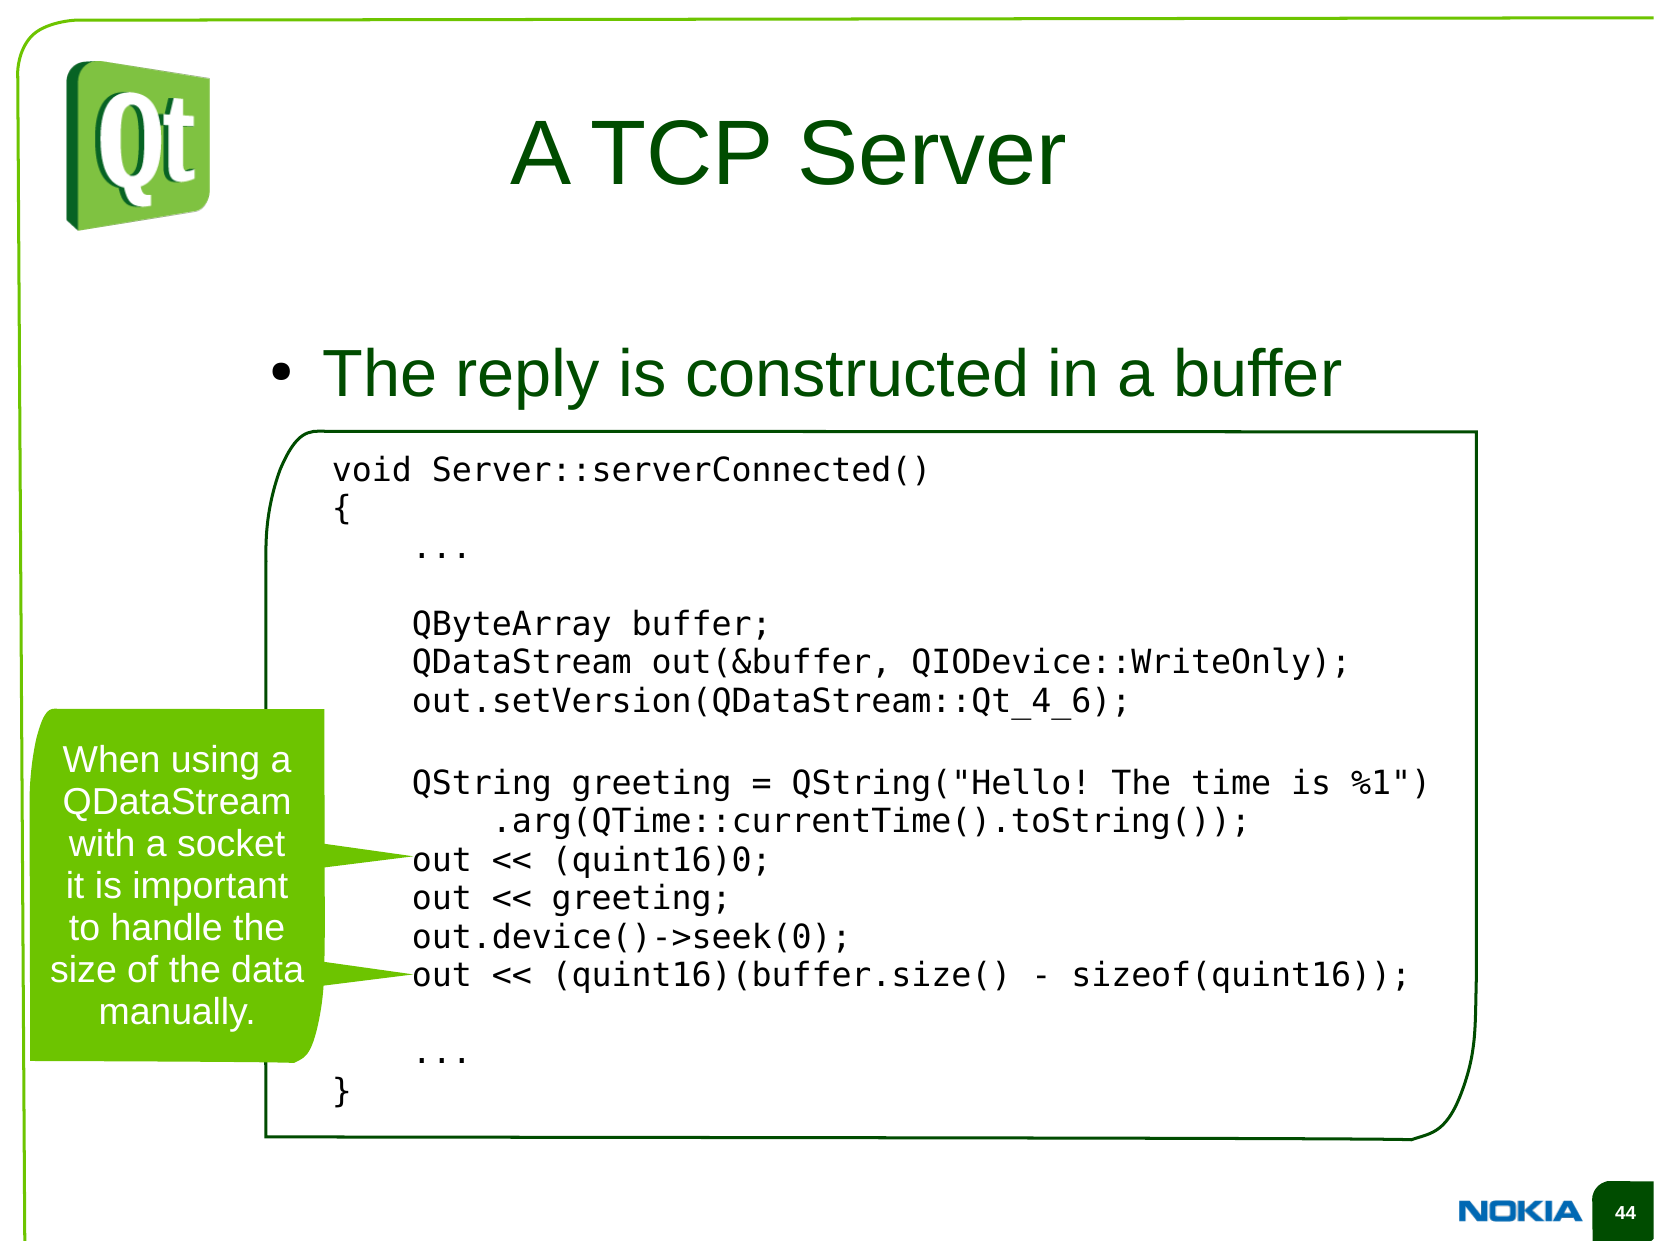

# A TCP Server
The reply is constructed in a buffer
void Server::serverConnected()
{
 ...
 QByteArray buffer;
 QDataStream out(&buffer, QIODevice::WriteOnly);
 out.setVersion(QDataStream::Qt_4_6);
 QString greeting = QString("Hello! The time is %1")
 .arg(QTime::currentTime().toString());
 out << (quint16)0;
 out << greeting;
 out.device()->seek(0);
 out << (quint16)(buffer.size() - sizeof(quint16));
 ...
}
When using a
QDataStream
with a socket
it is important
to handle the
size of the data
manually.